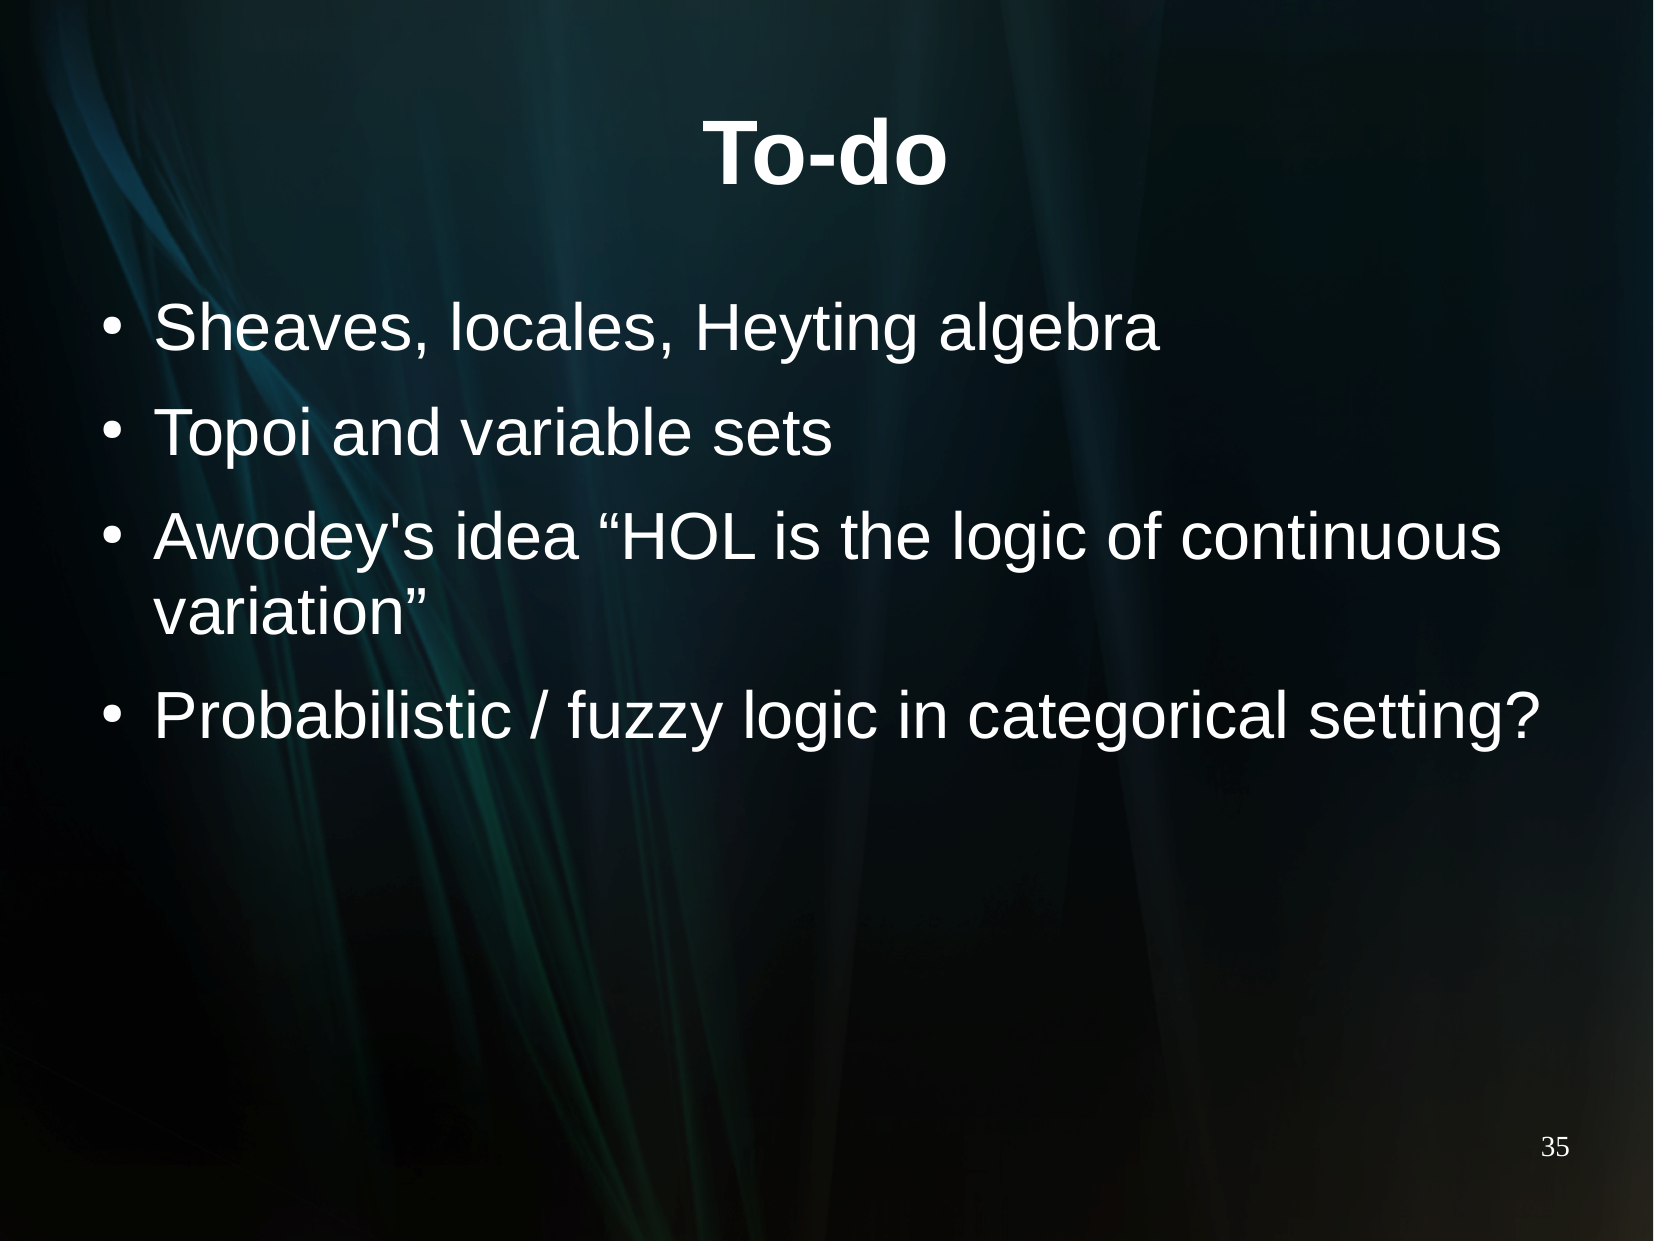

# To-do
Sheaves, locales, Heyting algebra
Topoi and variable sets
Awodey's idea “HOL is the logic of continuous variation”
Probabilistic / fuzzy logic in categorical setting?
35